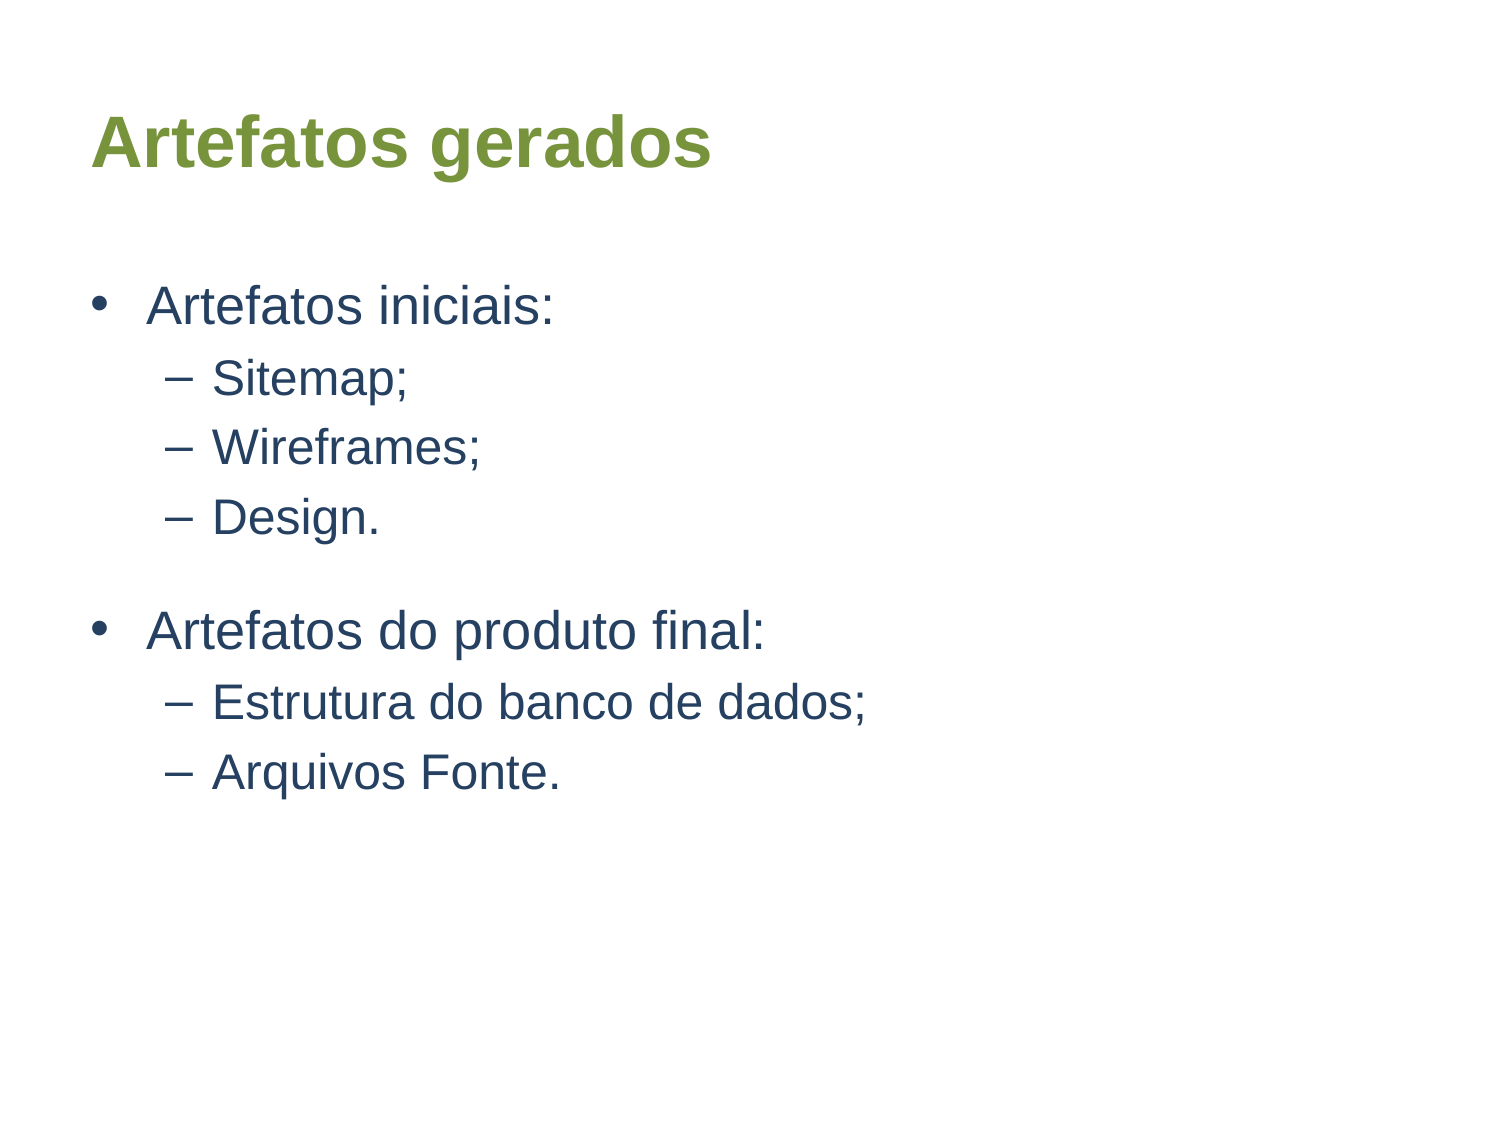

# Artefatos gerados
Artefatos iniciais:
Sitemap;
Wireframes;
Design.
Artefatos do produto final:
Estrutura do banco de dados;
Arquivos Fonte.